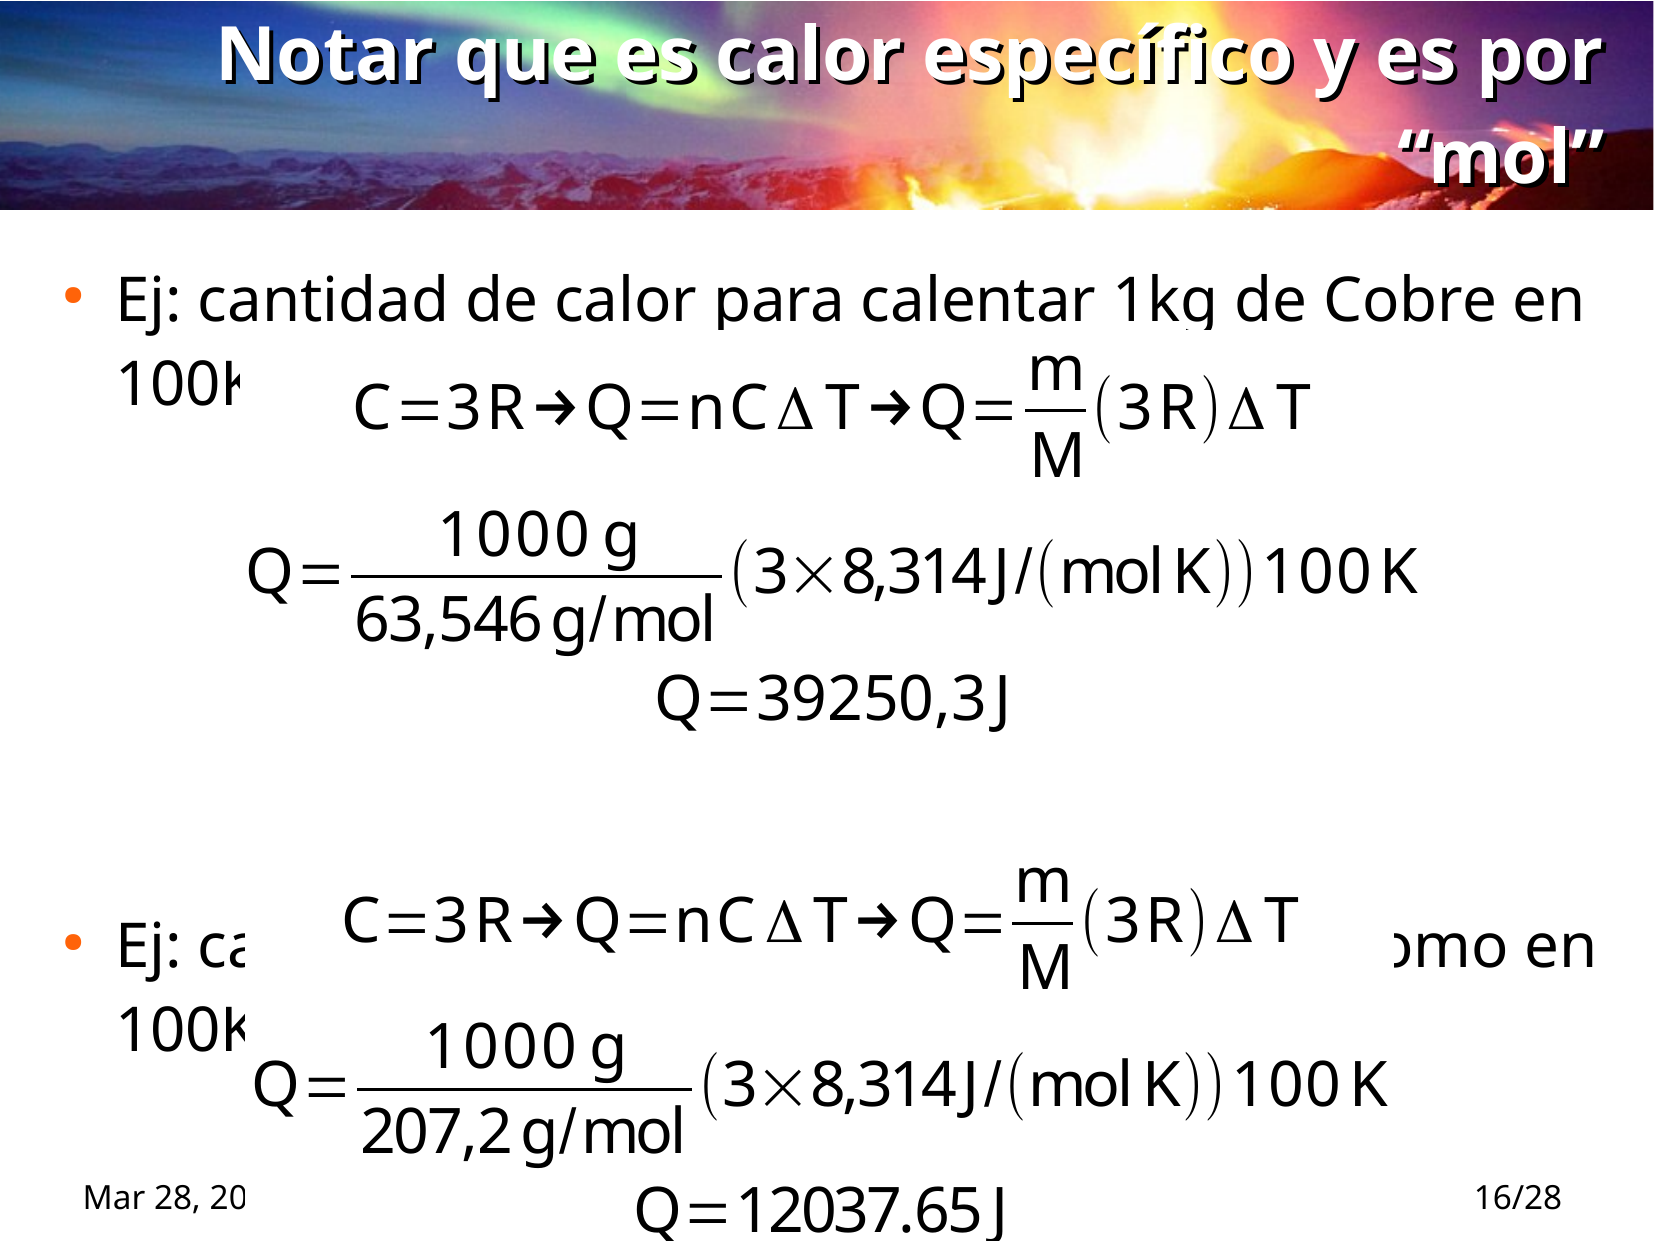

# Notar que es calor específico y es por “mol”
Ej: cantidad de calor para calentar 1kg de Cobre en 100K
Ej: cantidad de calor para calentar 1kg de Plomo en 100K
Mar 28, 2018
H. Asorey - F3B 2018
16